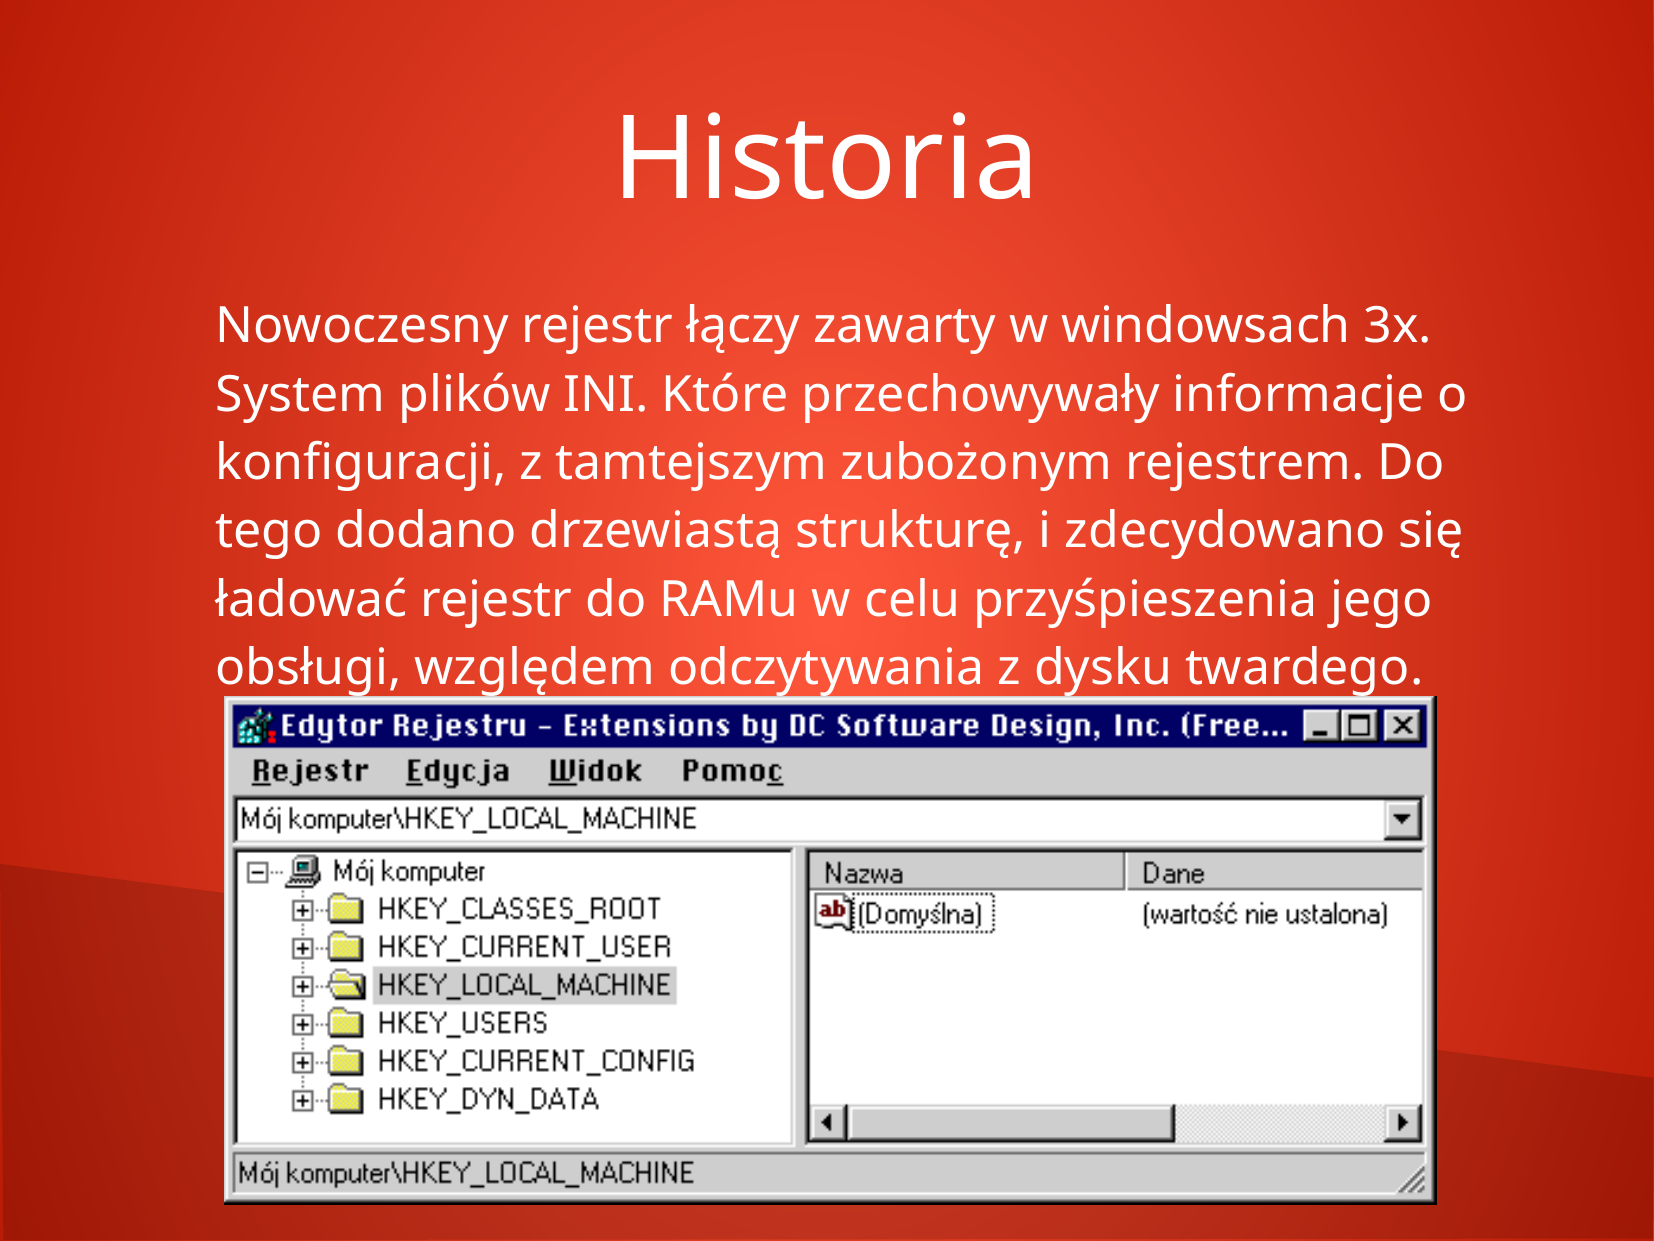

# Historia
Nowoczesny rejestr łączy zawarty w windowsach 3x. System plików INI. Które przechowywały informacje o konfiguracji, z tamtejszym zubożonym rejestrem. Do tego dodano drzewiastą strukturę, i zdecydowano się ładować rejestr do RAMu w celu przyśpieszenia jego obsługi, względem odczytywania z dysku twardego.